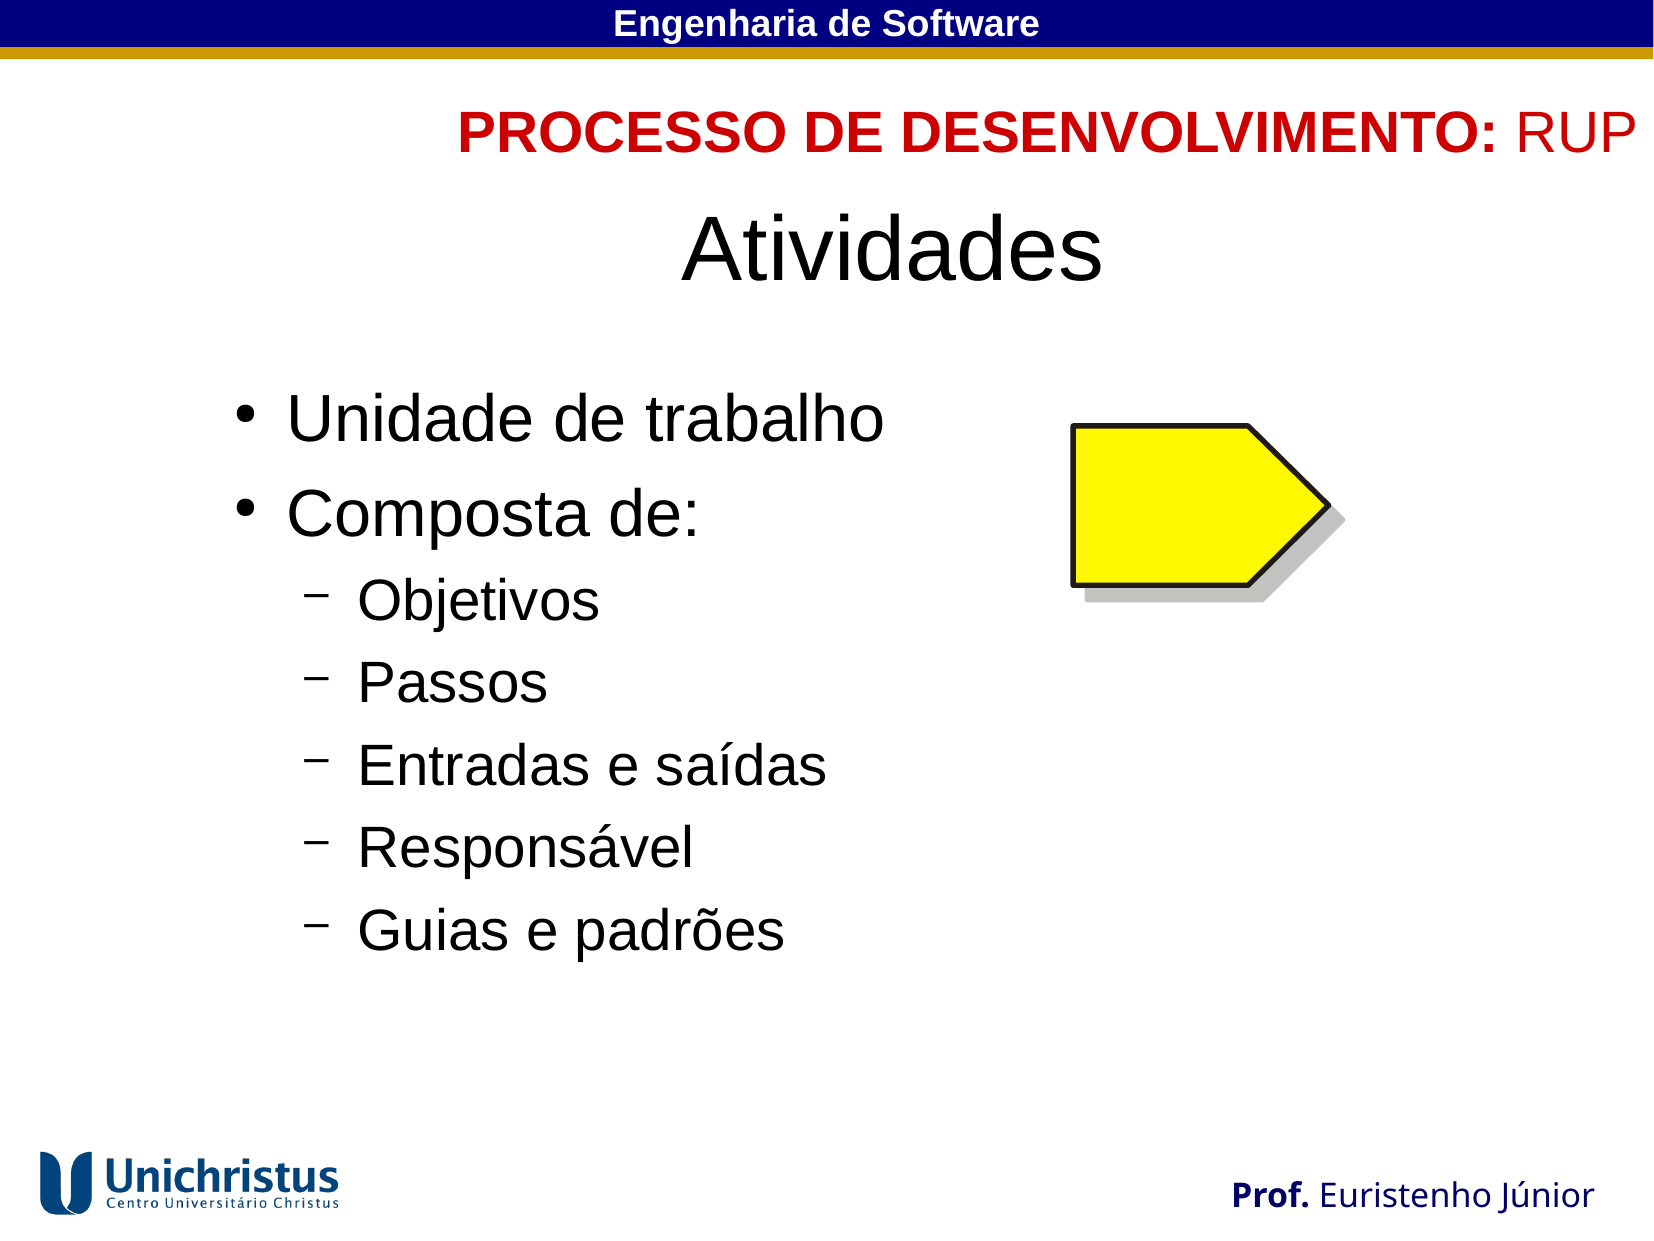

Engenharia de Software
PROCESSO DE DESENVOLVIMENTO: RUP
# Atividades
Unidade de trabalho
Composta de:
Objetivos
Passos
Entradas e saídas
Responsável
Guias e padrões
Prof. Euristenho Júnior